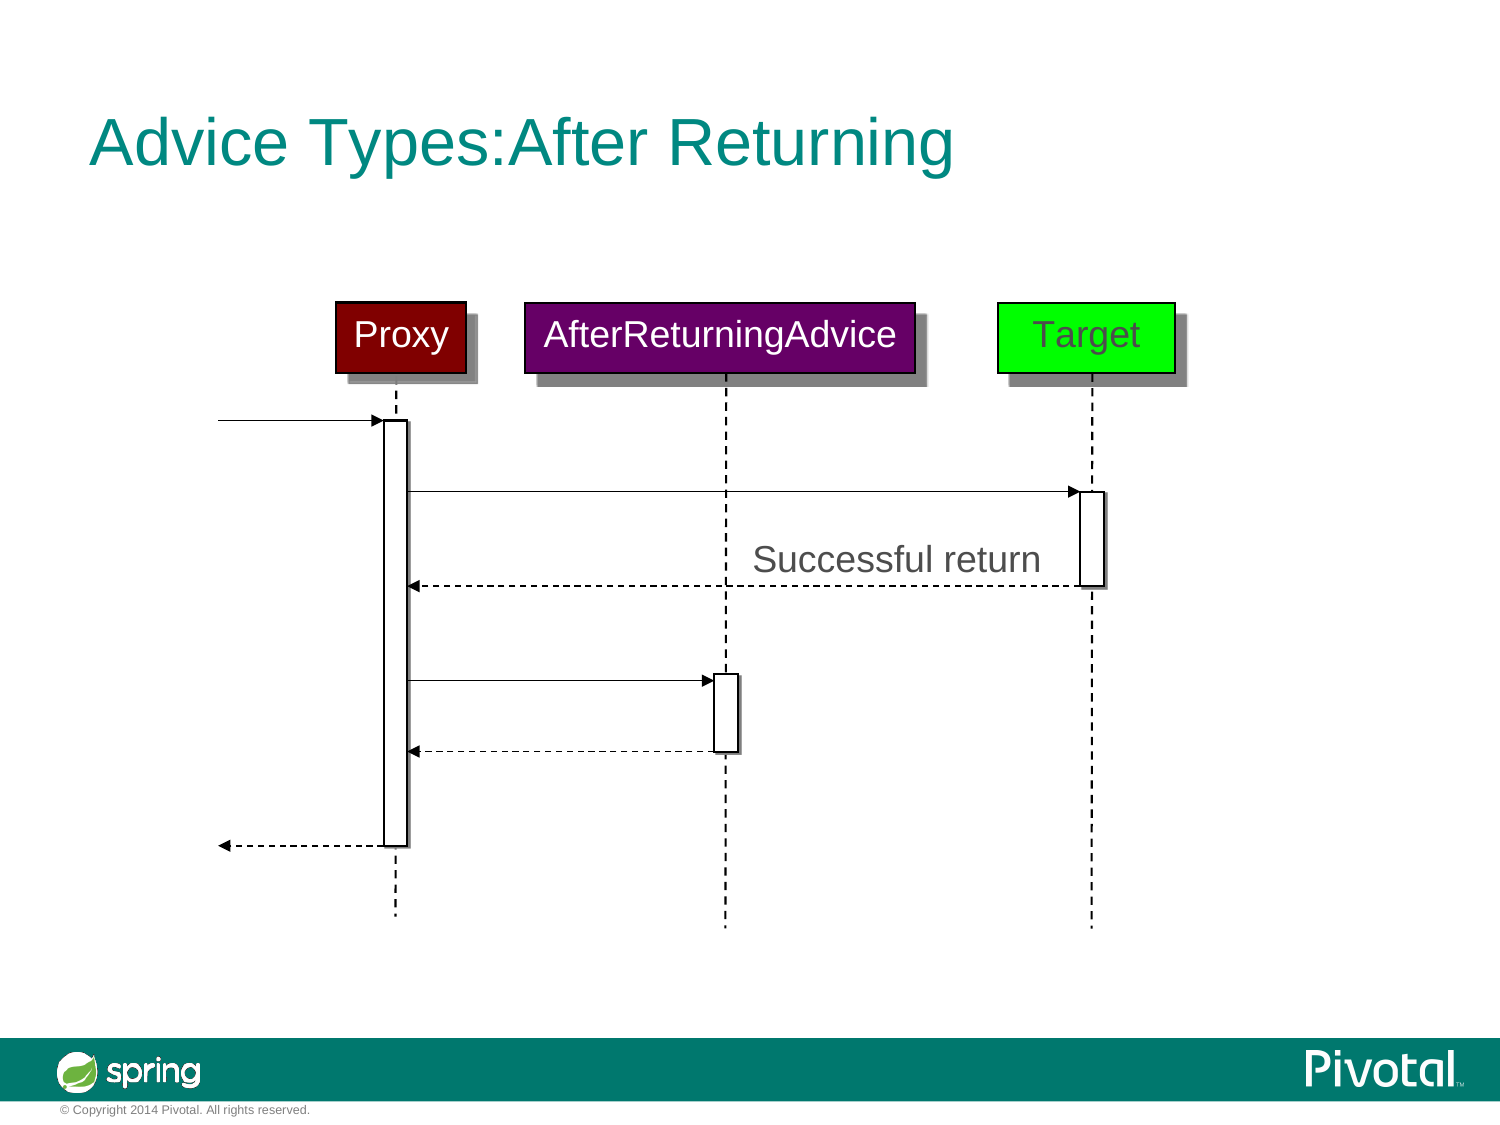

# Advice Types:After Returning
Proxy
AfterReturningAdvice
Target
Successful return